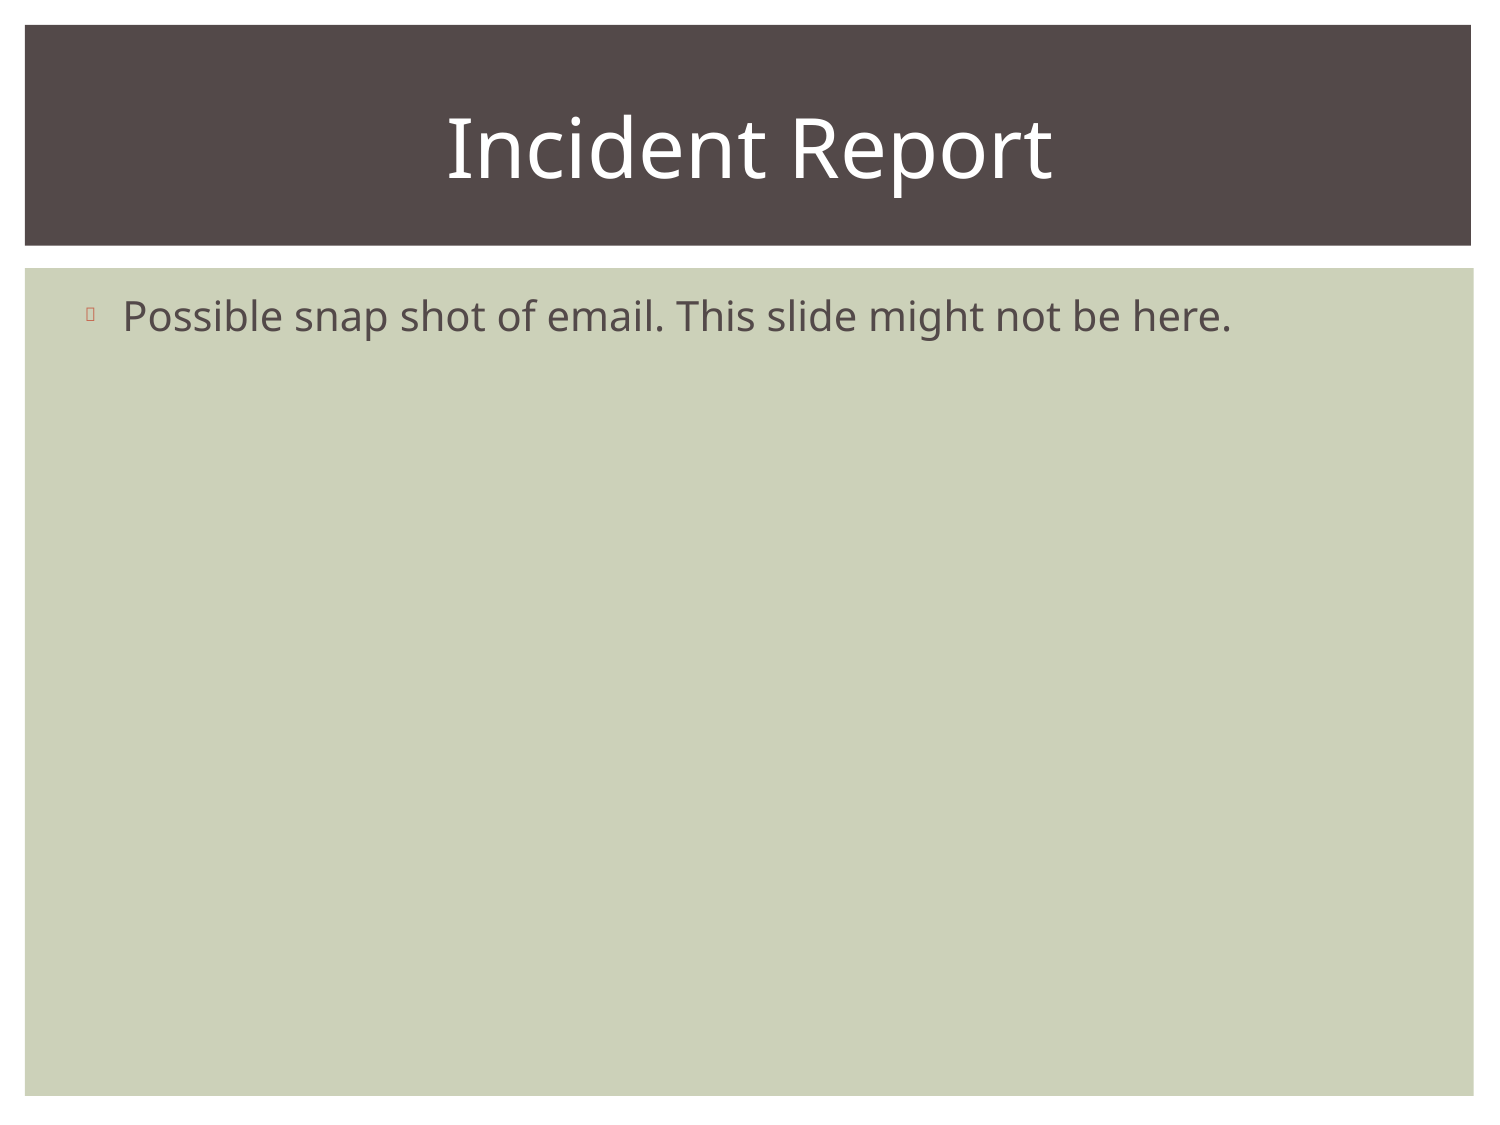

Incident Report
# Possible snap shot of email. This slide might not be here.